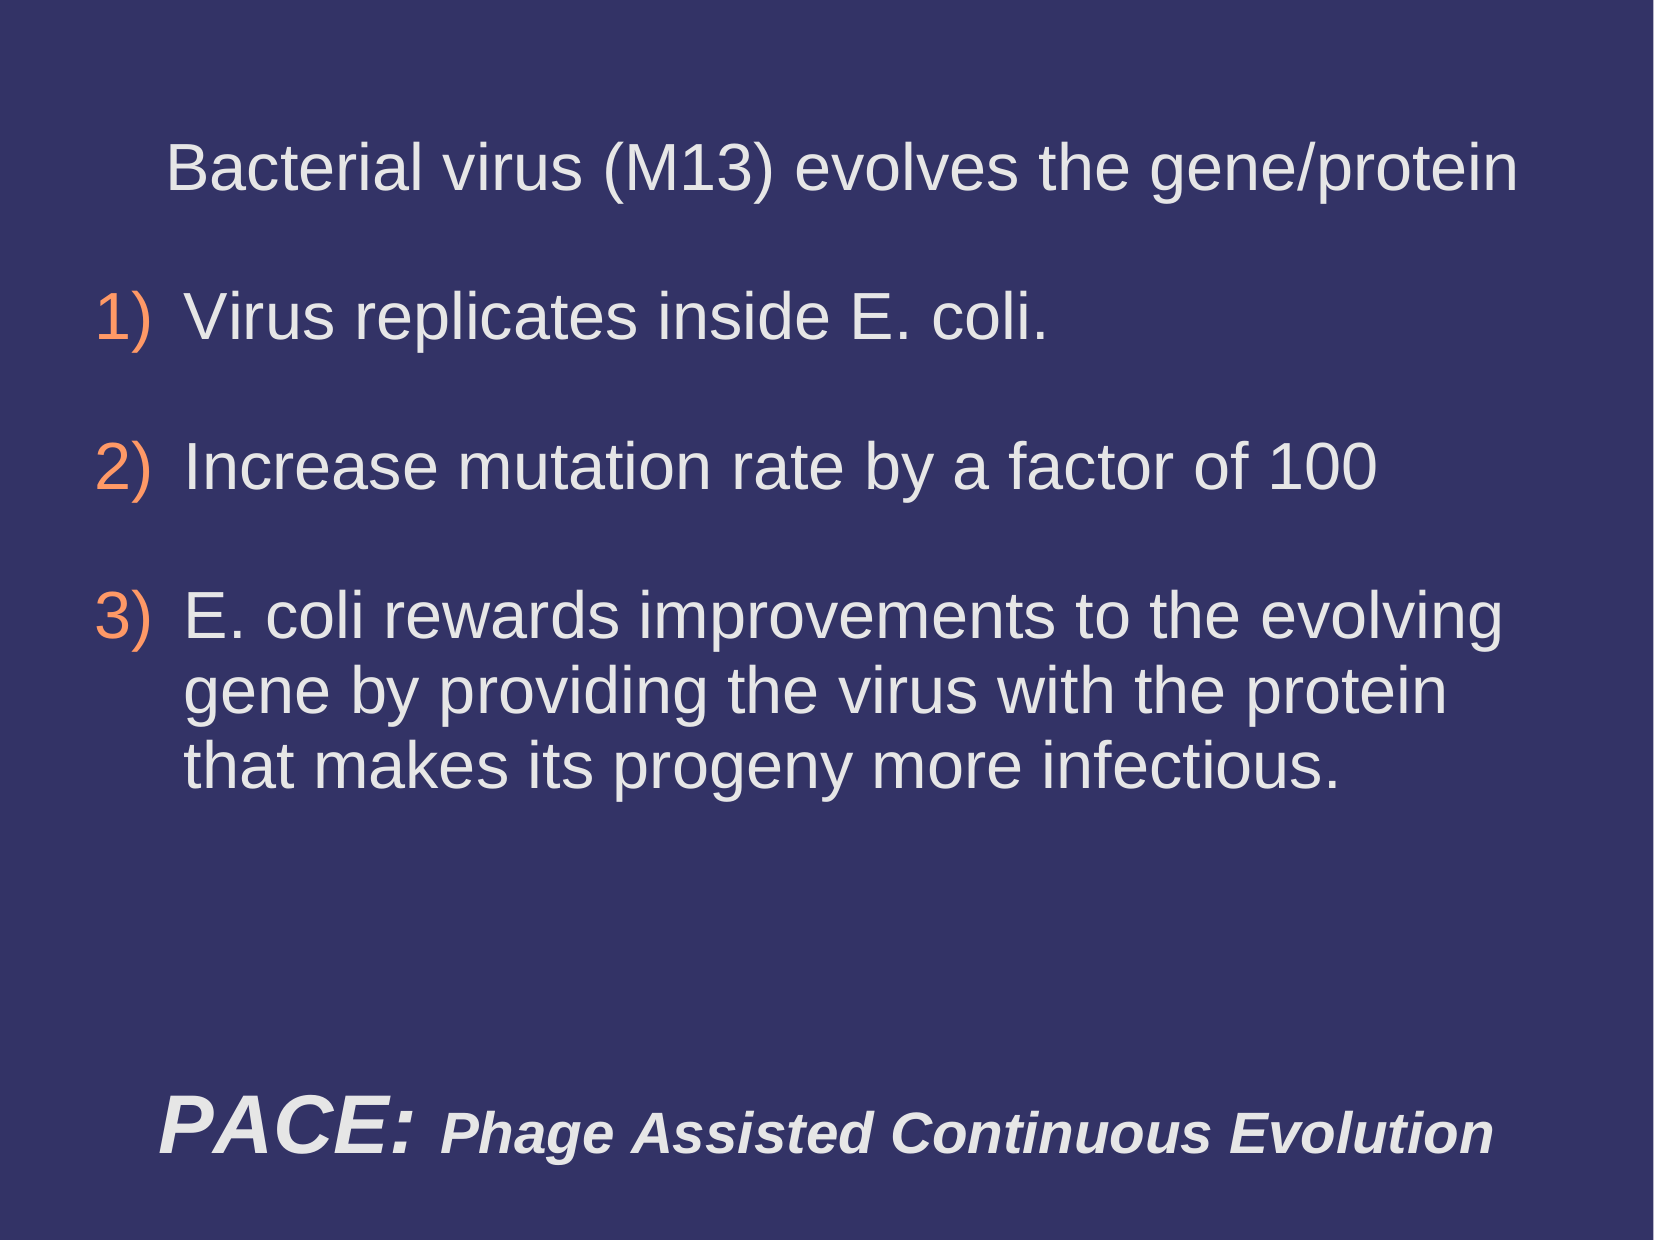

Bacterial virus (M13) evolves the gene/protein
 Virus replicates inside E. coli.
 Increase mutation rate by a factor of 100
 E. coli rewards improvements to the evolving
 gene by providing the virus with the protein
 that makes its progeny more infectious.
# PACE: Phage Assisted Continuous Evolution